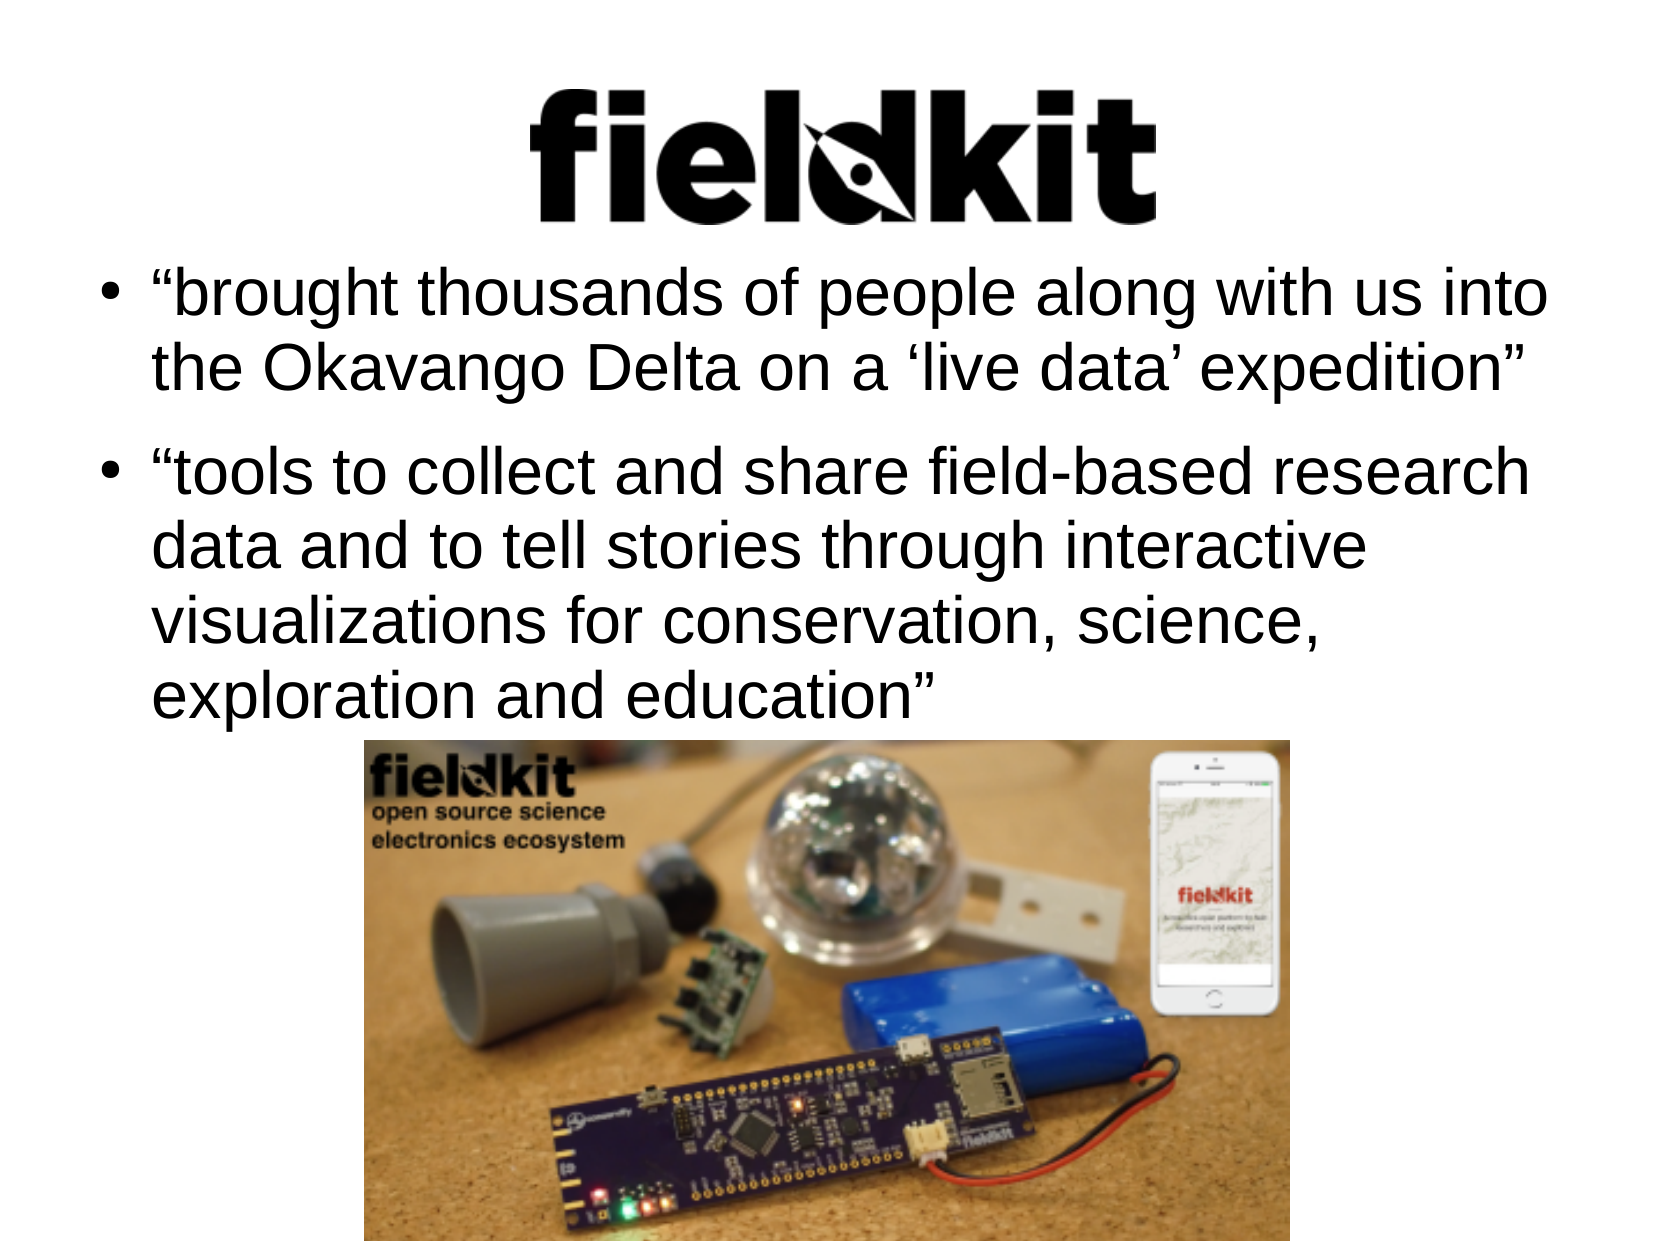

#
“brought thousands of people along with us into the Okavango Delta on a ‘live data’ expedition”
“tools to collect and share field-based research data and to tell stories through interactive visualizations for conservation, science, exploration and education”